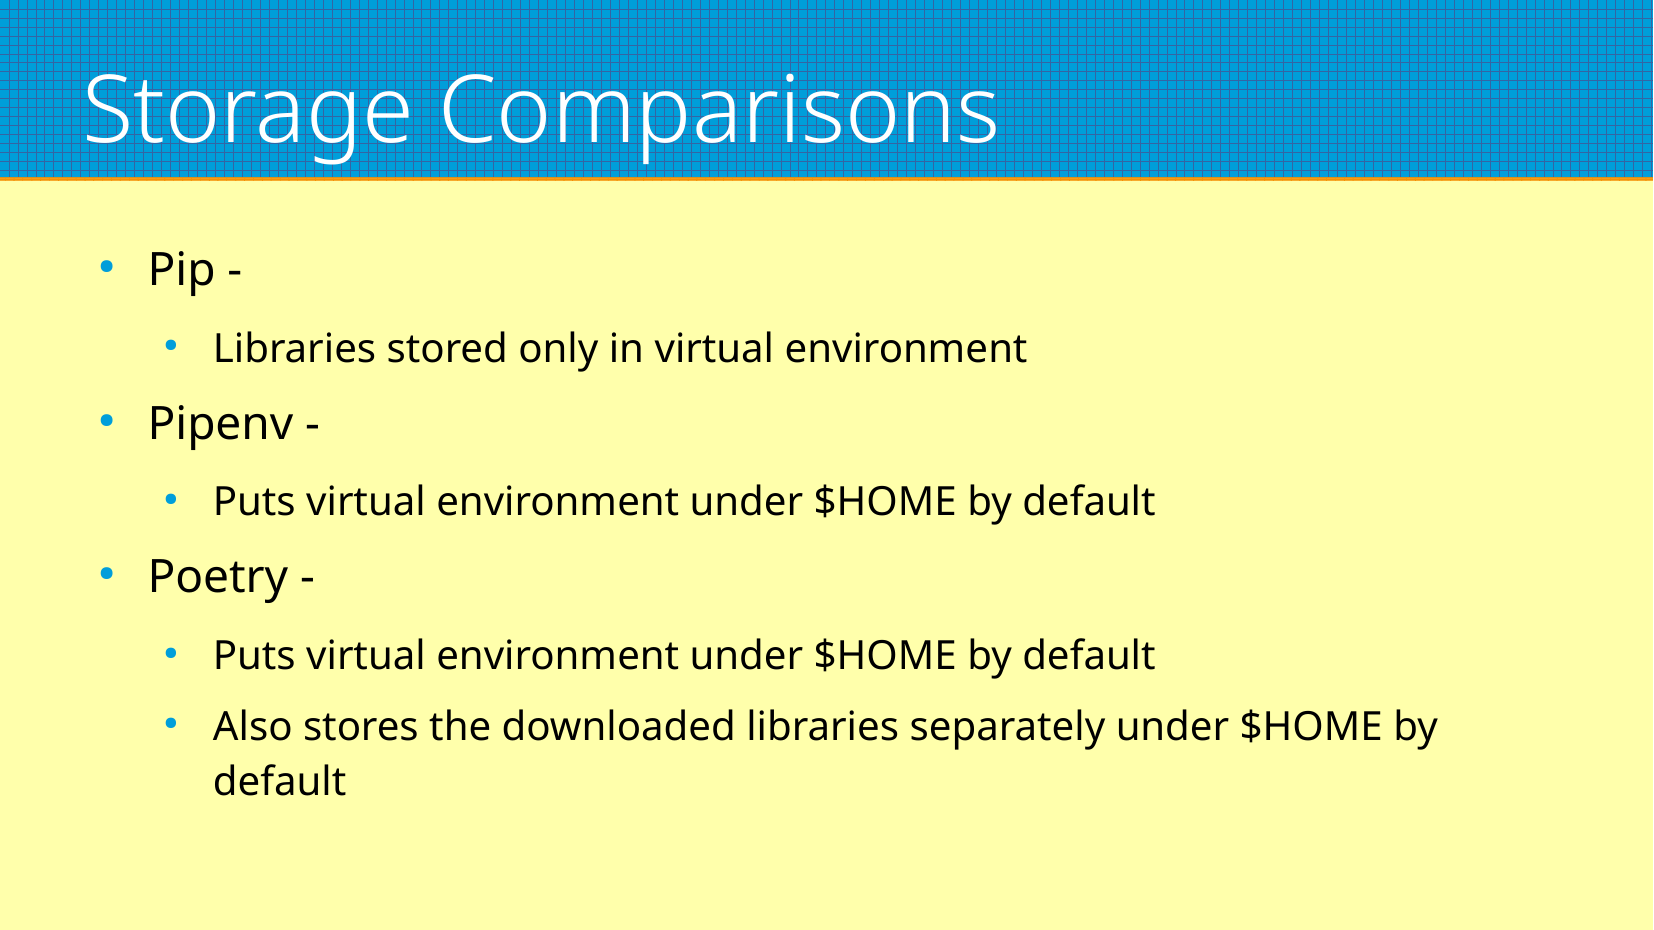

# Storage Comparisons
Pip -
Libraries stored only in virtual environment
Pipenv -
Puts virtual environment under $HOME by default
Poetry -
Puts virtual environment under $HOME by default
Also stores the downloaded libraries separately under $HOME by default